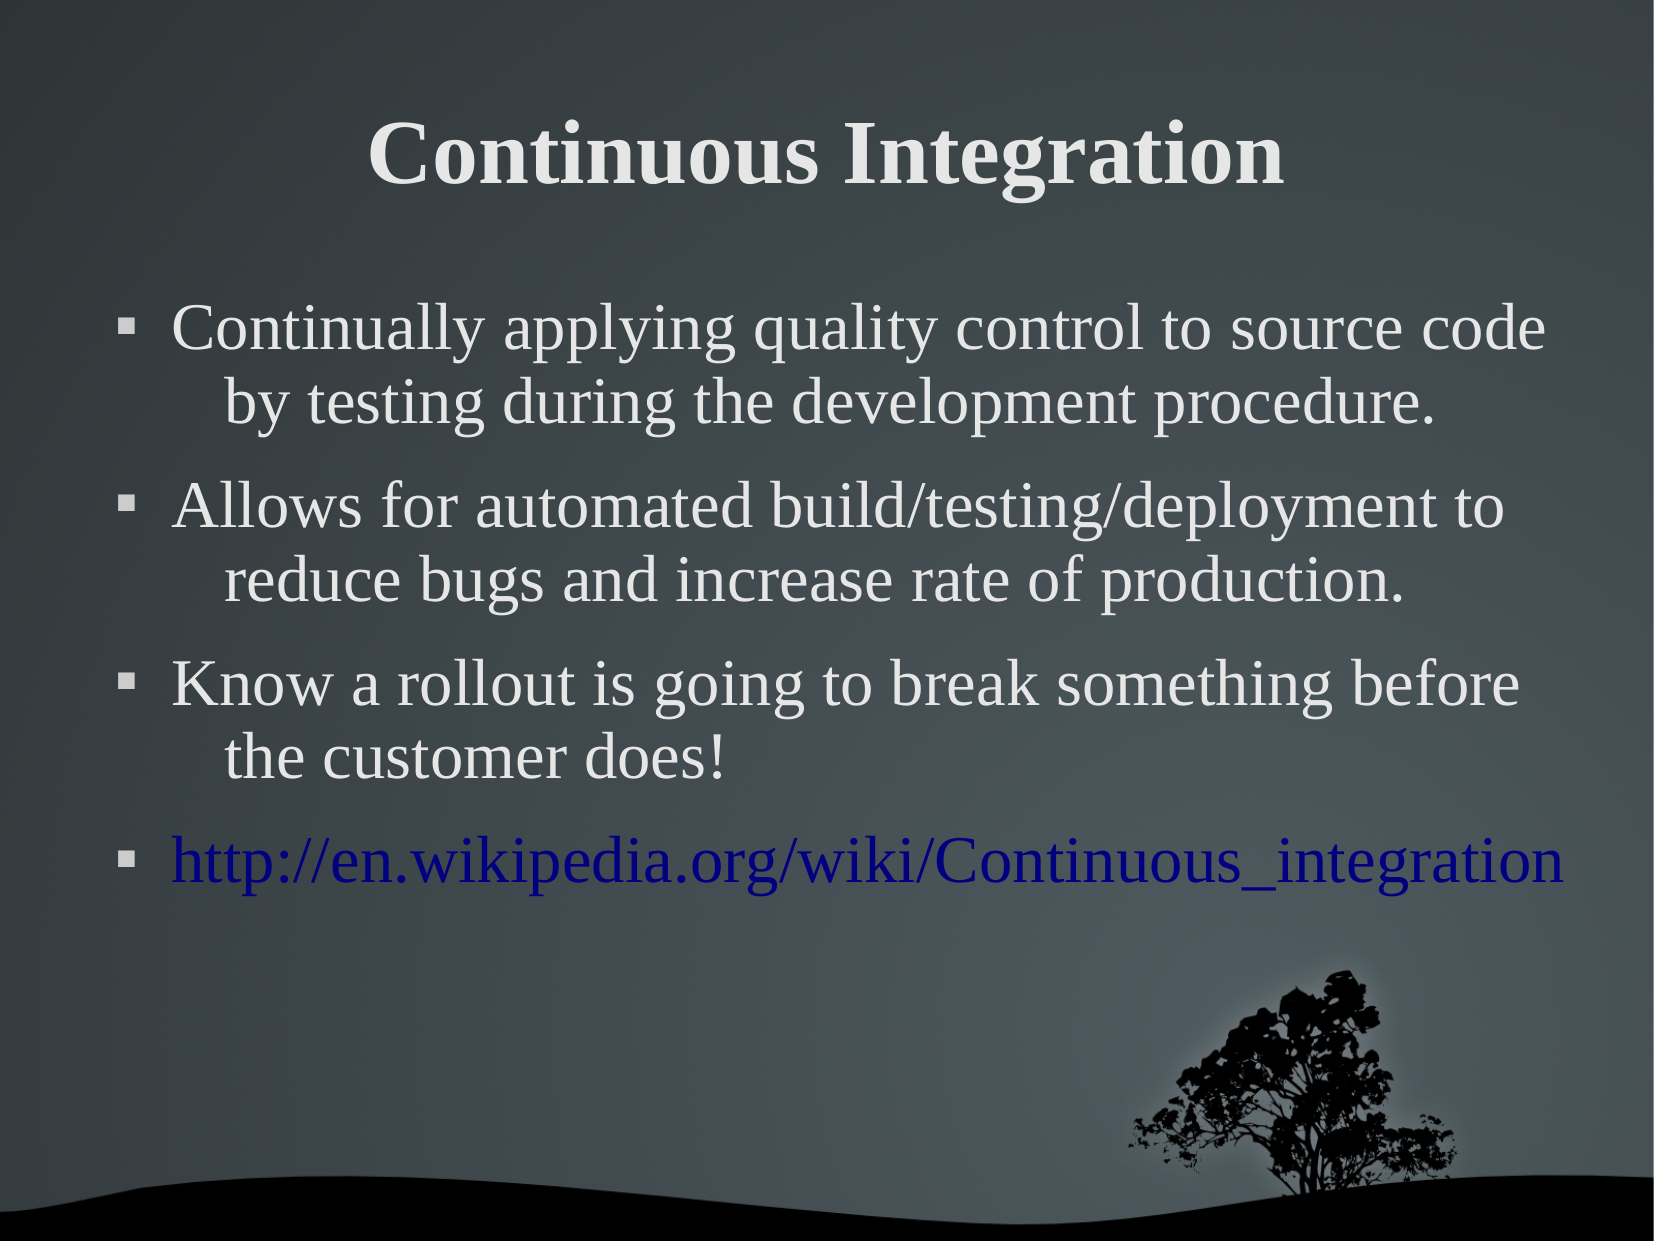

# Continuous Integration
Continually applying quality control to source code by testing during the development procedure.
Allows for automated build/testing/deployment to reduce bugs and increase rate of production.
Know a rollout is going to break something before the customer does!
http://en.wikipedia.org/wiki/Continuous_integration